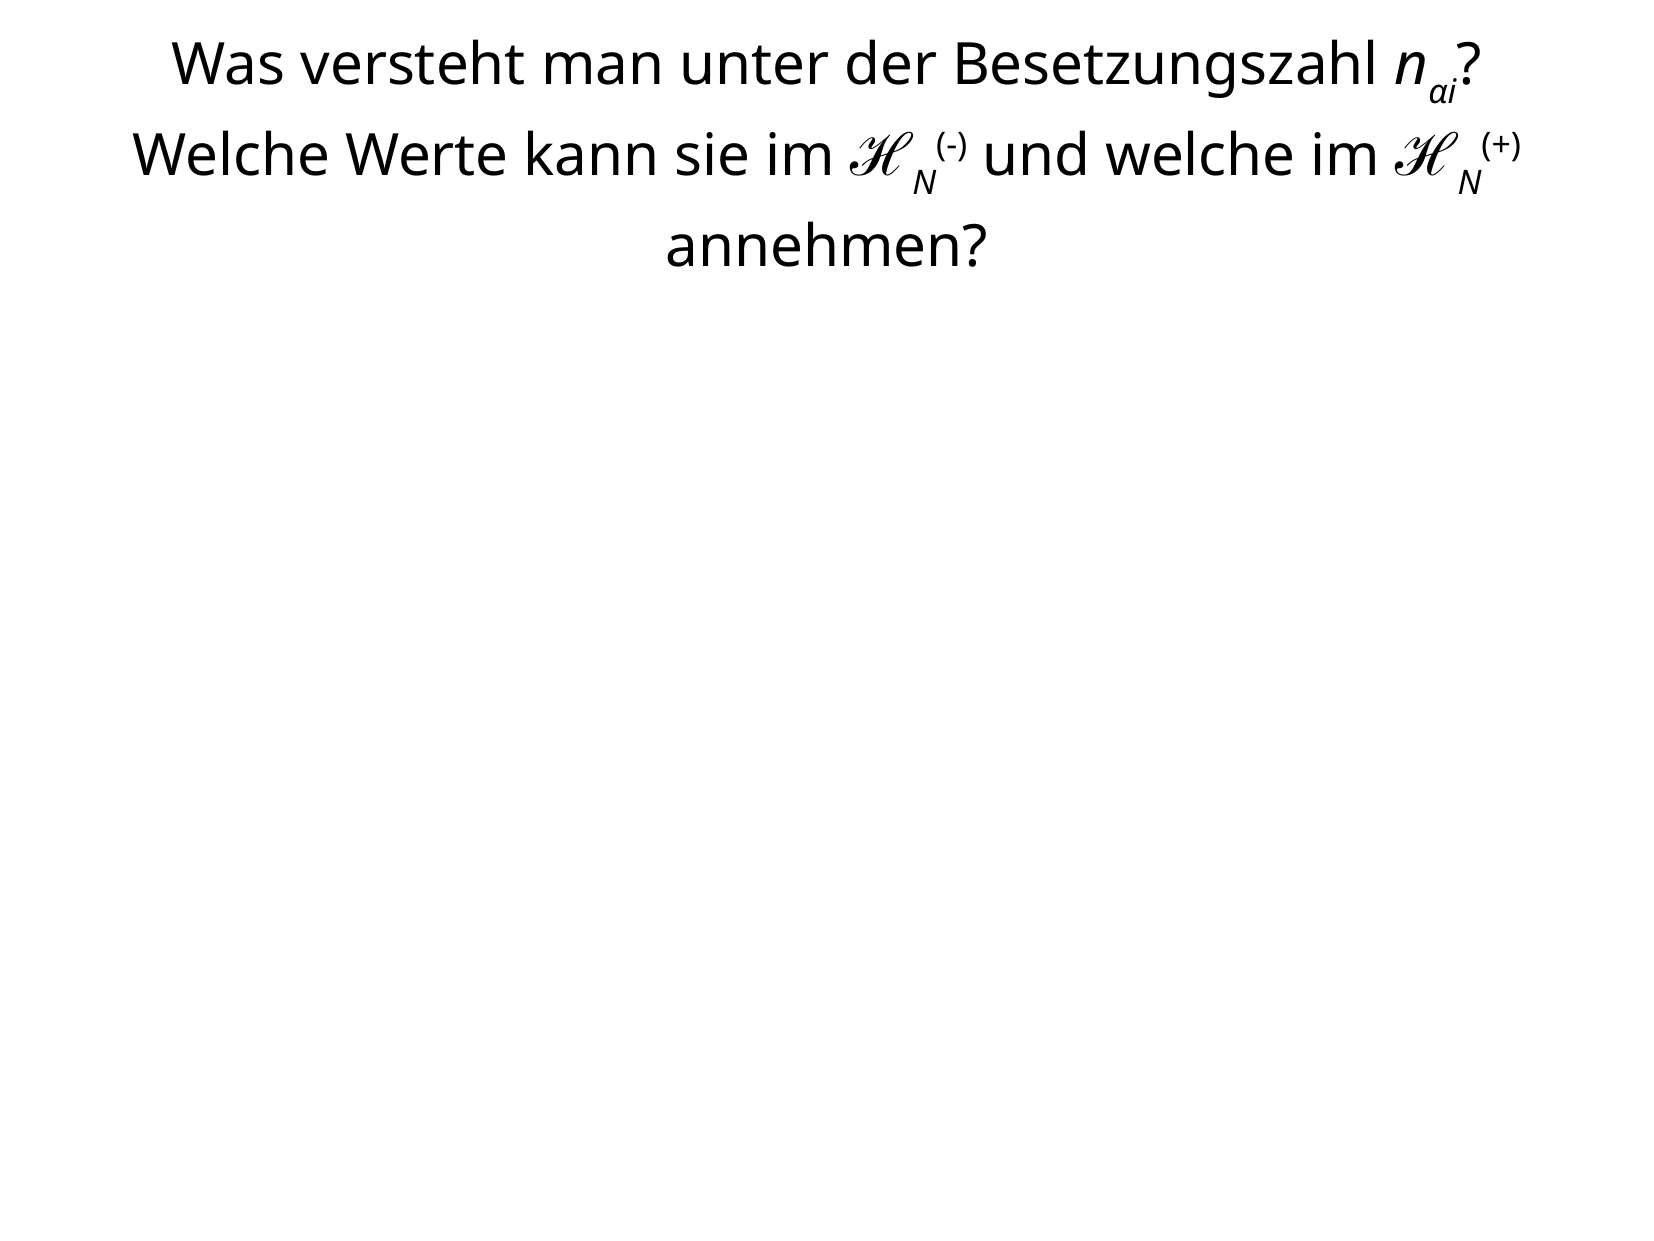

# Was versteht man unter der Besetzungszahl nαi? Welche Werte kann sie im ℋN(-) und welche im ℋN(+) annehmen?